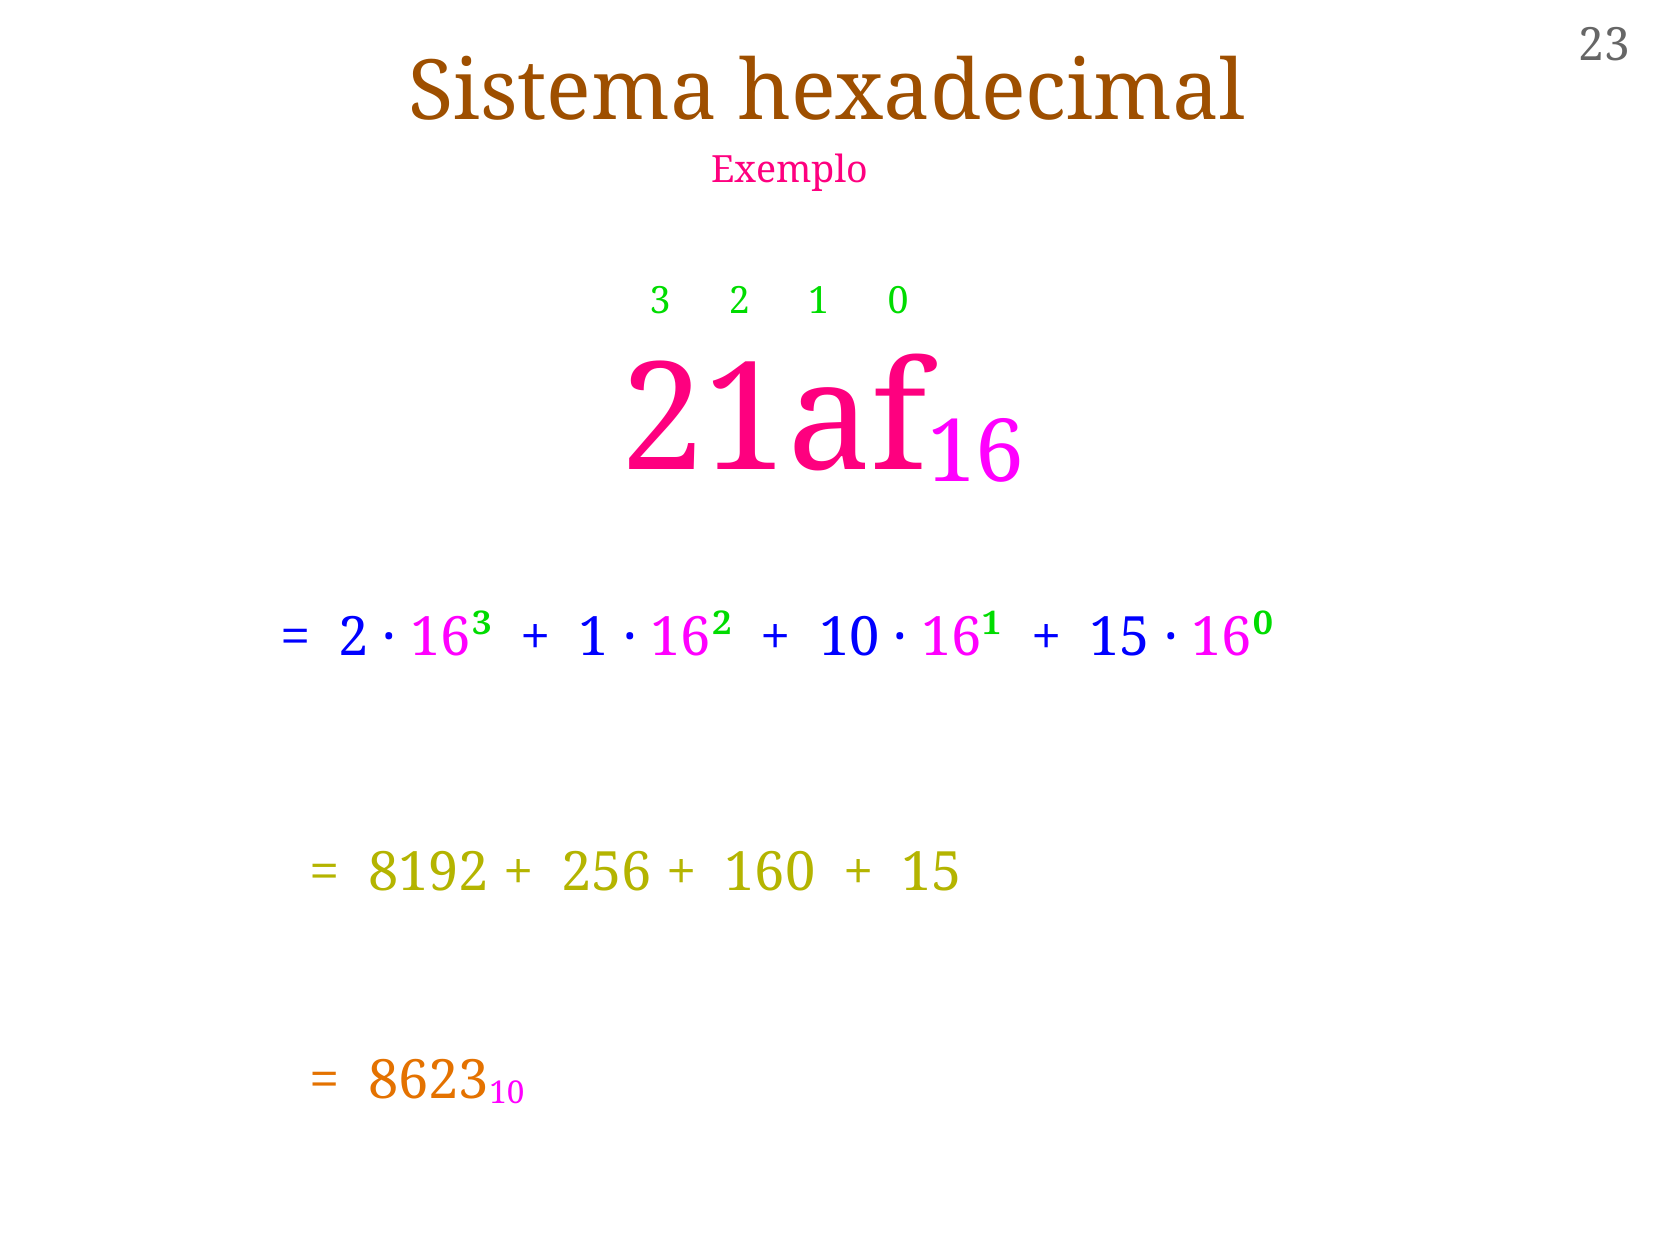

23
# Sistema hexadecimal
Exemplo
3 2 1 0
21af16
= 2 · 16³ + 1 · 16² + 10 · 16¹ + 15 · 16⁰
= 8192 + 256 + 160 + 15
= 862310